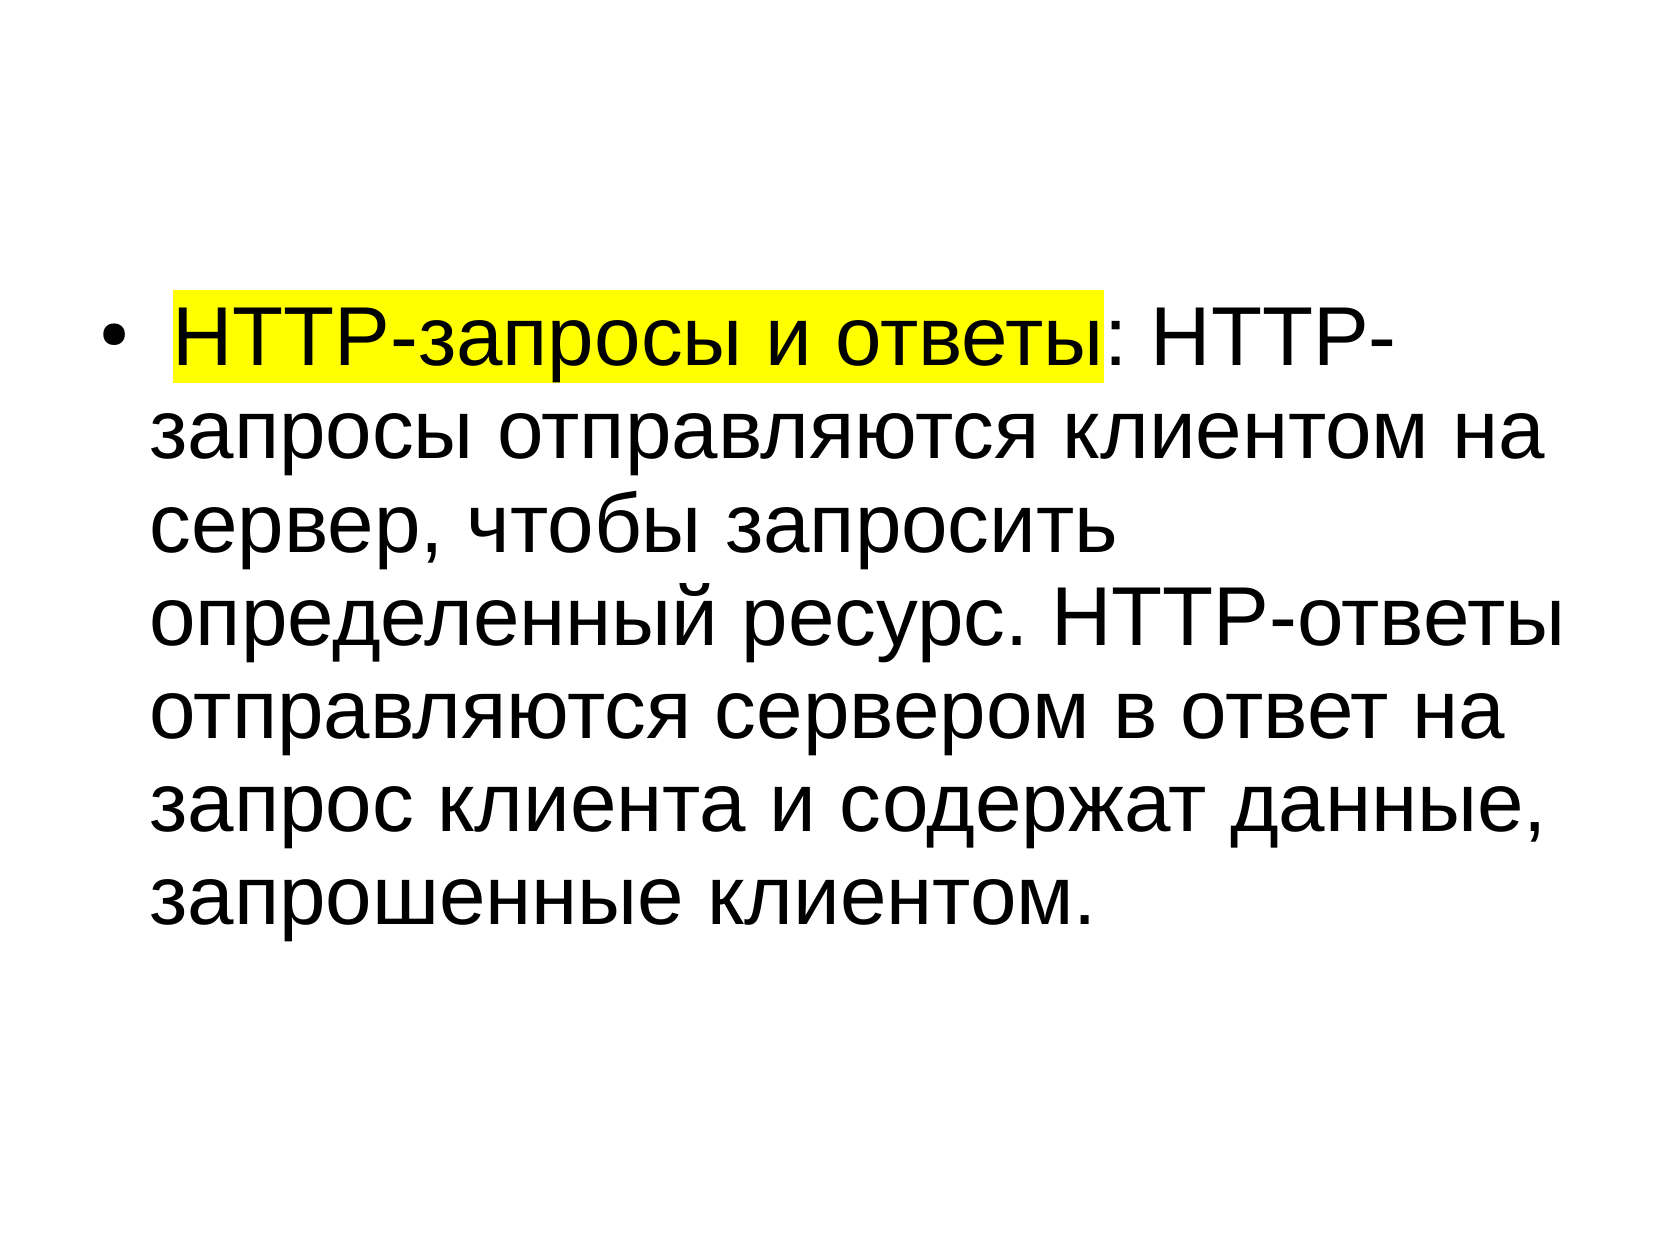

# HTTP-запросы и ответы: HTTP-запросы отправляются клиентом на сервер, чтобы запросить определенный ресурс. HTTP-ответы отправляются сервером в ответ на запрос клиента и содержат данные, запрошенные клиентом.